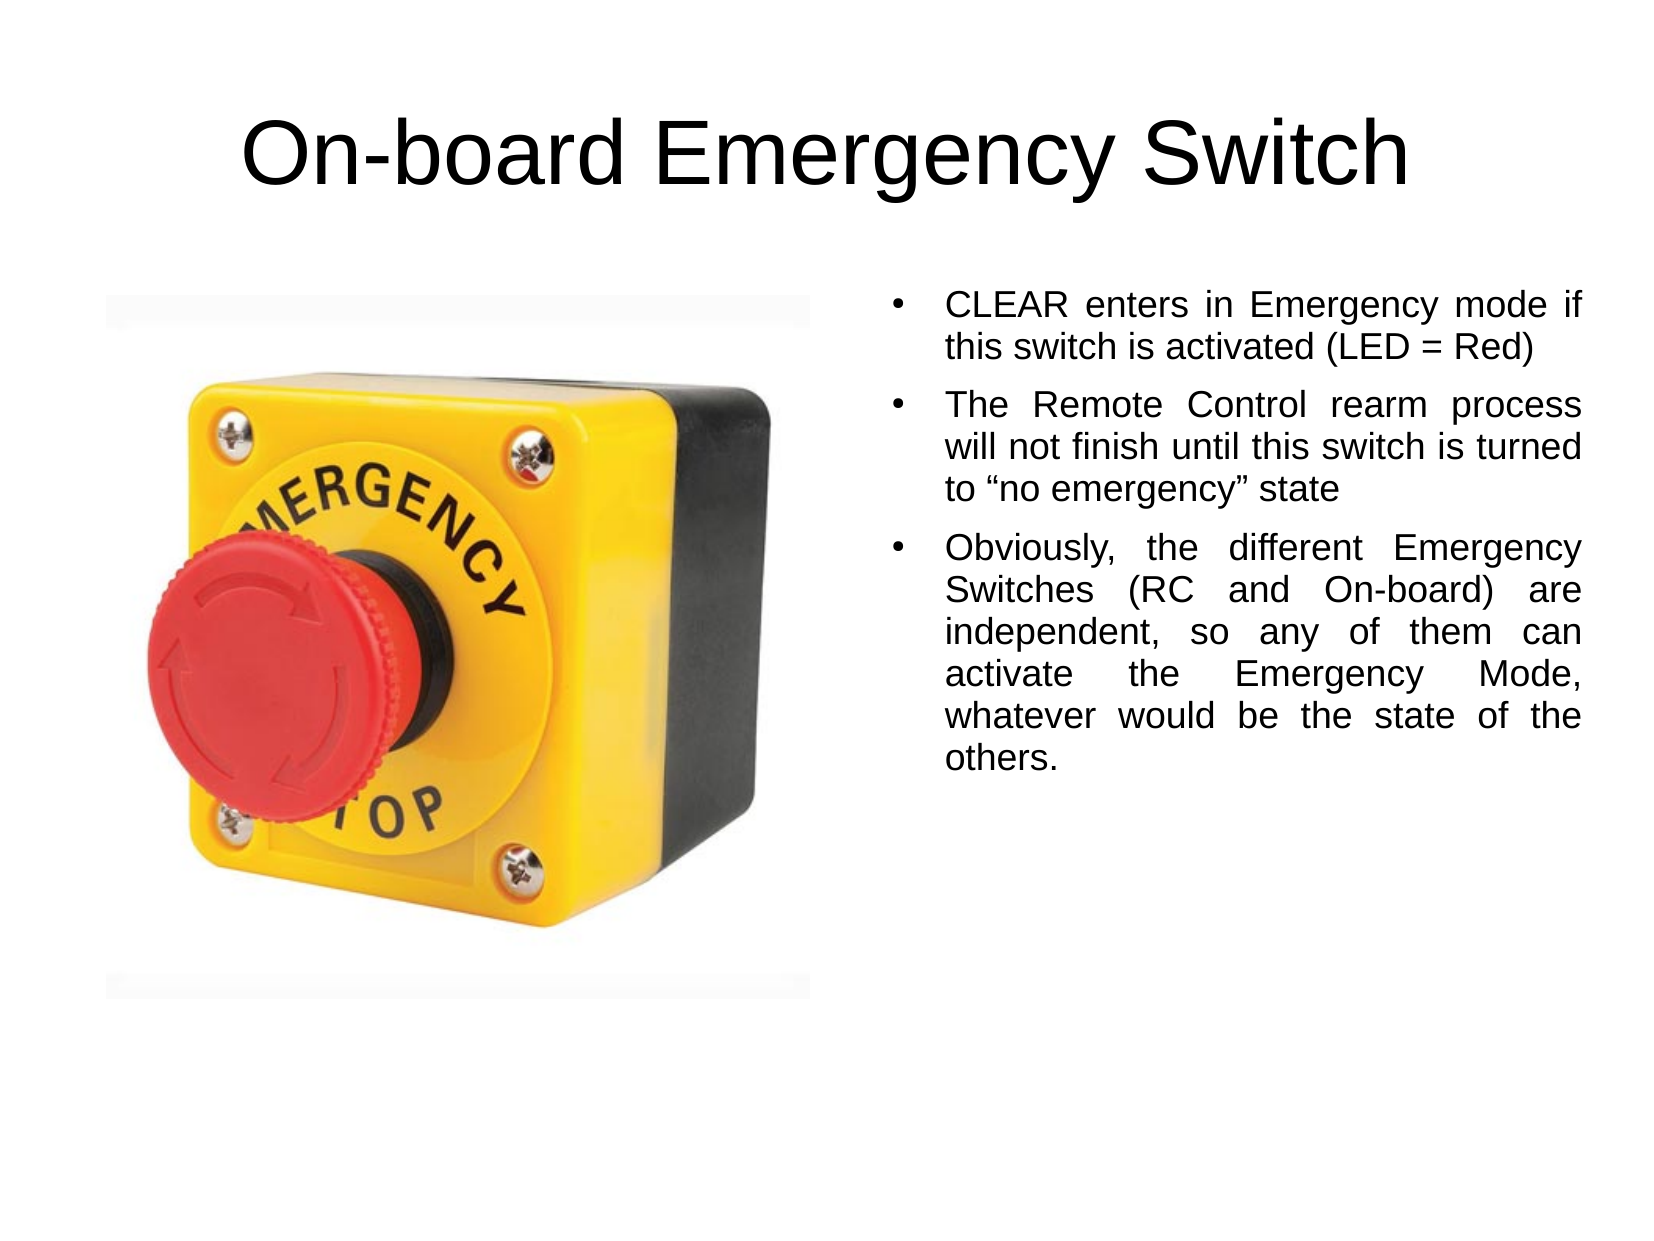

# On-board Emergency Switch
CLEAR enters in Emergency mode if this switch is activated (LED = Red)
The Remote Control rearm process will not finish until this switch is turned to “no emergency” state
Obviously, the different Emergency Switches (RC and On-board) are independent, so any of them can activate the Emergency Mode, whatever would be the state of the others.